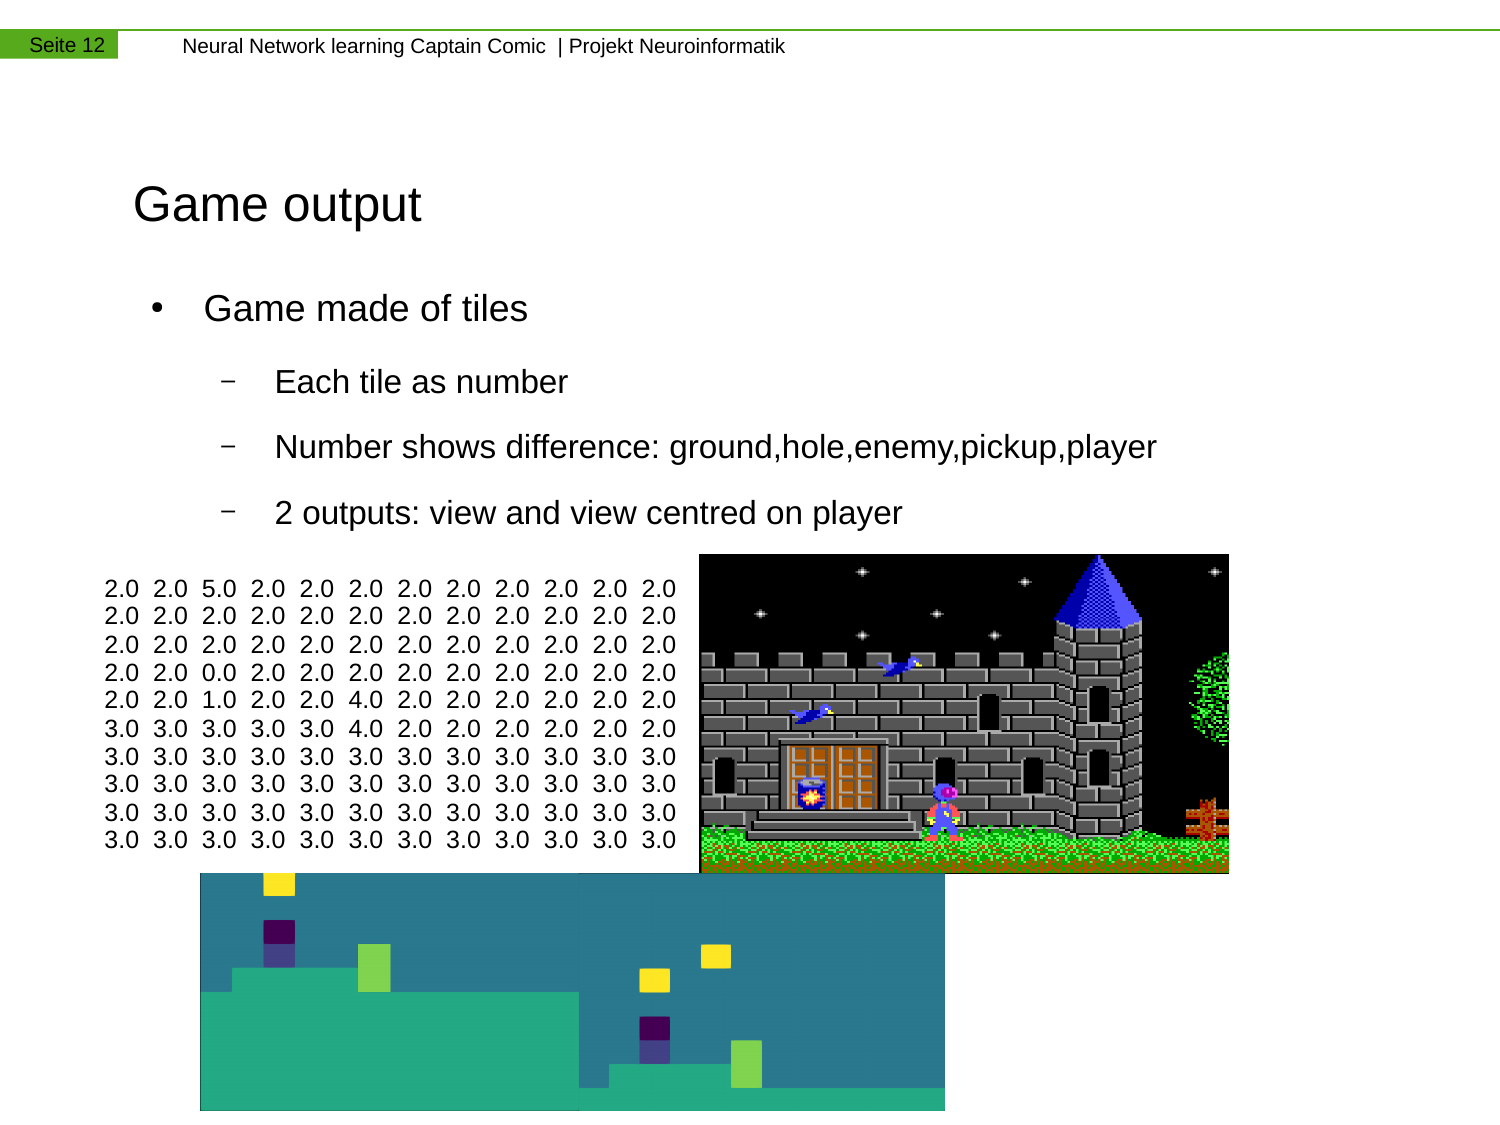

# Game output
Game made of tiles
Each tile as number
Number shows difference: ground,hole,enemy,pickup,player
2 outputs: view and view centred on player
 2.0 2.0 5.0 2.0 2.0 2.0 2.0 2.0 2.0 2.0 2.0 2.0
 2.0 2.0 2.0 2.0 2.0 2.0 2.0 2.0 2.0 2.0 2.0 2.0
 2.0 2.0 2.0 2.0 2.0 2.0 2.0 2.0 2.0 2.0 2.0 2.0
 2.0 2.0 0.0 2.0 2.0 2.0 2.0 2.0 2.0 2.0 2.0 2.0
 2.0 2.0 1.0 2.0 2.0 4.0 2.0 2.0 2.0 2.0 2.0 2.0
 3.0 3.0 3.0 3.0 3.0 4.0 2.0 2.0 2.0 2.0 2.0 2.0
 3.0 3.0 3.0 3.0 3.0 3.0 3.0 3.0 3.0 3.0 3.0 3.0
 3.0 3.0 3.0 3.0 3.0 3.0 3.0 3.0 3.0 3.0 3.0 3.0
 3.0 3.0 3.0 3.0 3.0 3.0 3.0 3.0 3.0 3.0 3.0 3.0
 3.0 3.0 3.0 3.0 3.0 3.0 3.0 3.0 3.0 3.0 3.0 3.0